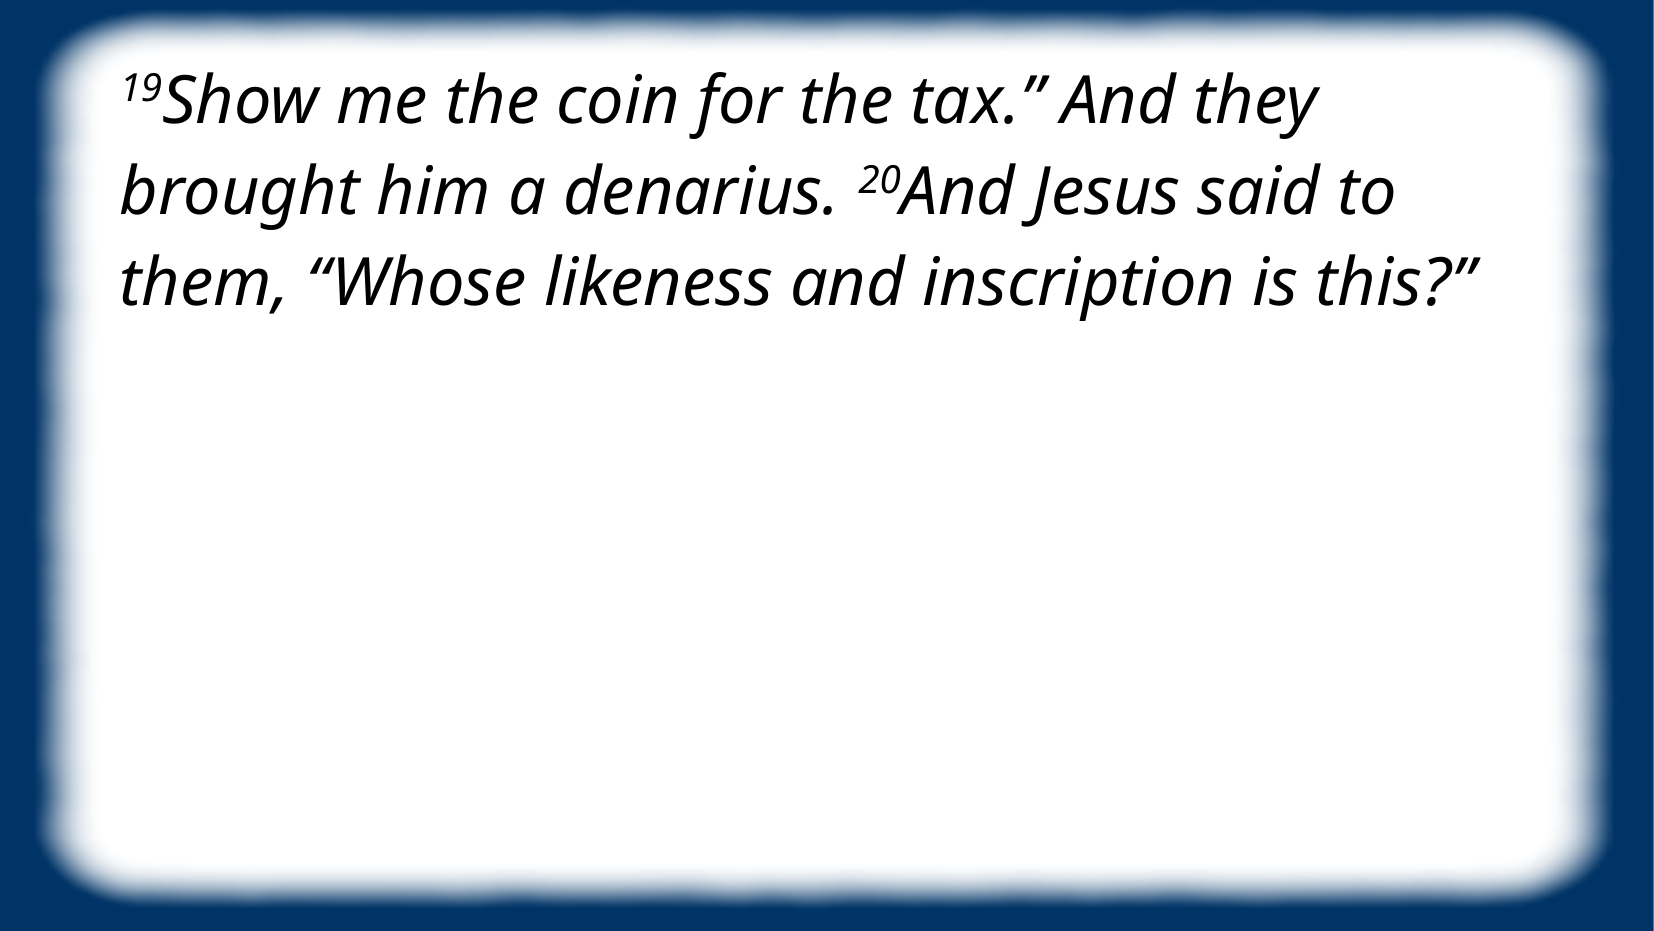

19Show me the coin for the tax.” And they brought him a denarius. 20And Jesus said to them, “Whose likeness and inscription is this?”